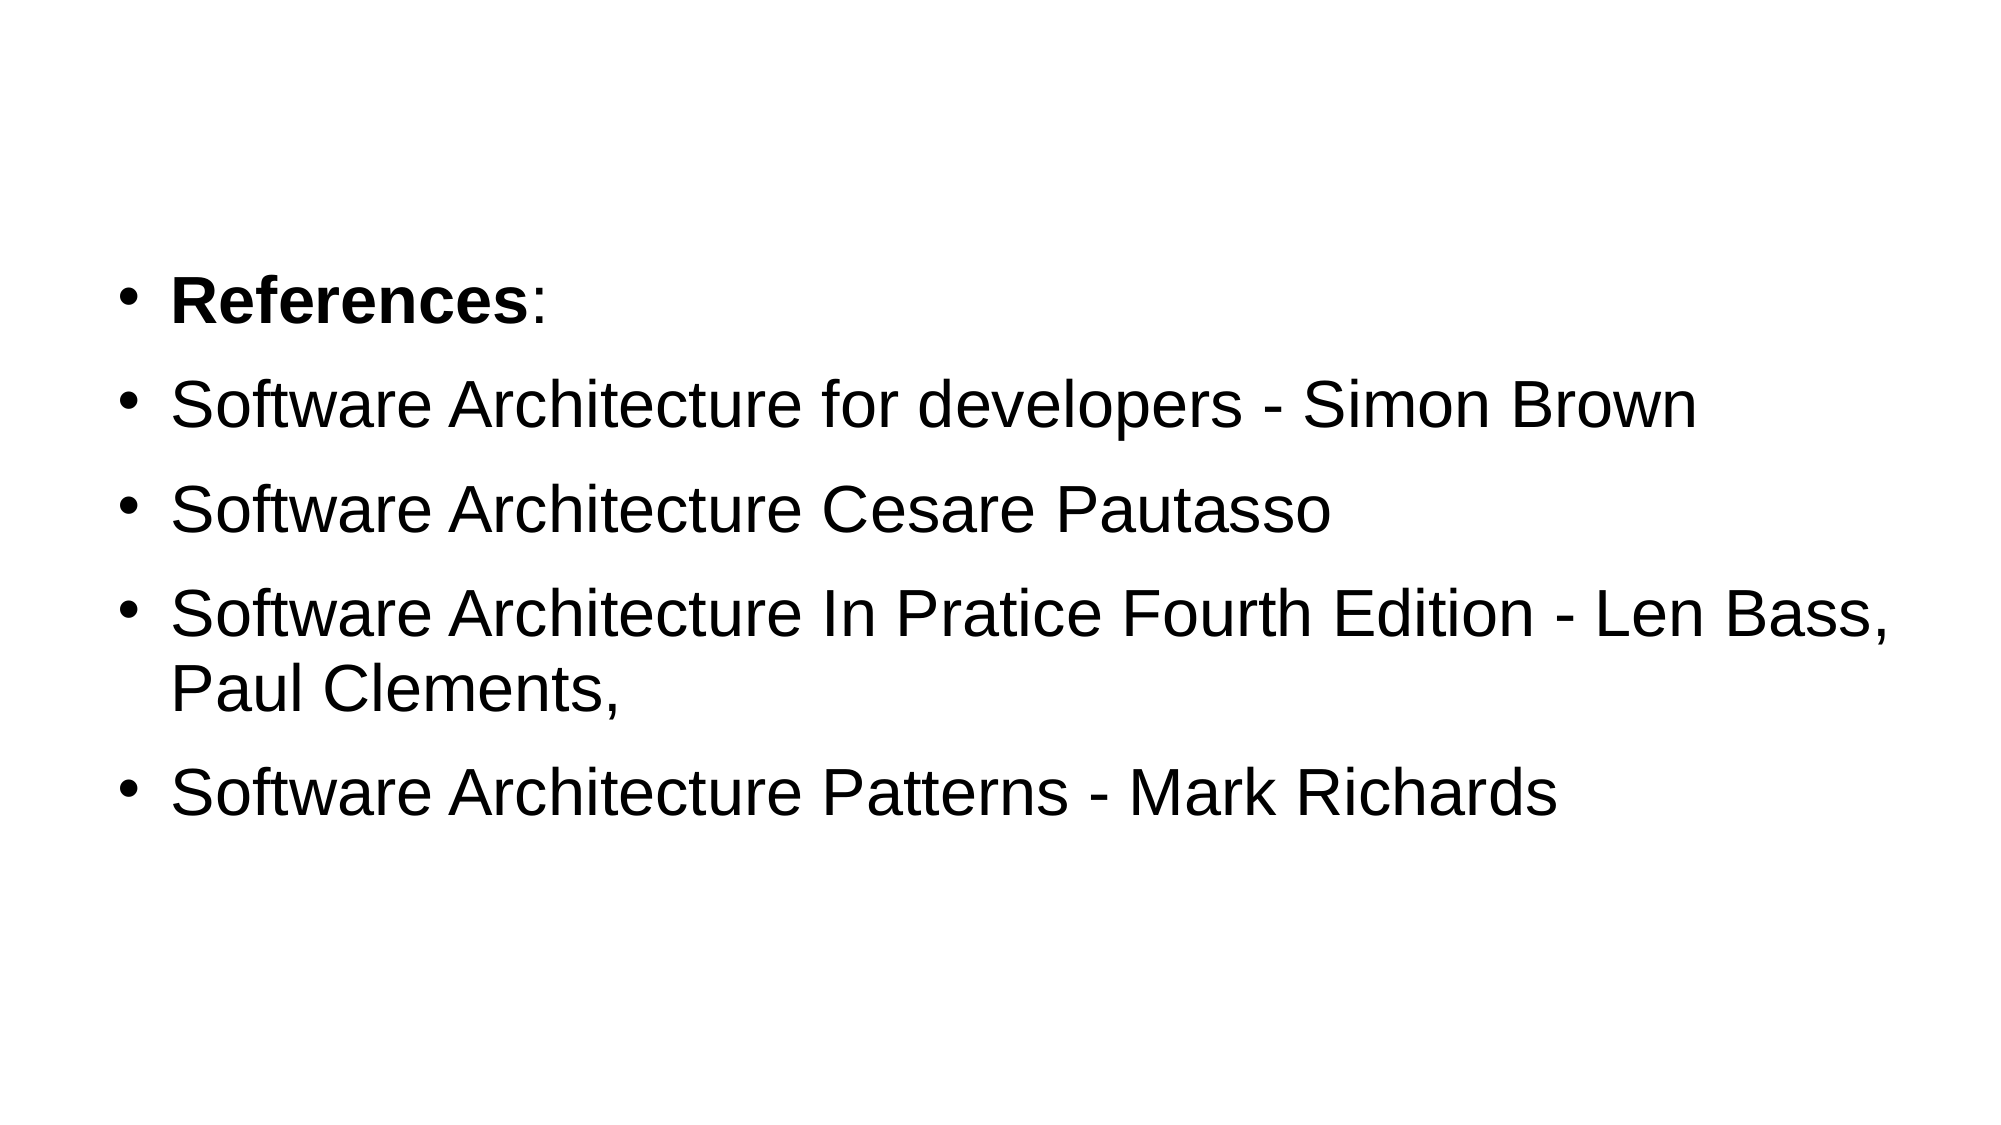

#
References:
Software Architecture for developers - Simon Brown
Software Architecture Cesare Pautasso
Software Architecture In Pratice Fourth Edition - Len Bass, Paul Clements,
Software Architecture Patterns - Mark Richards